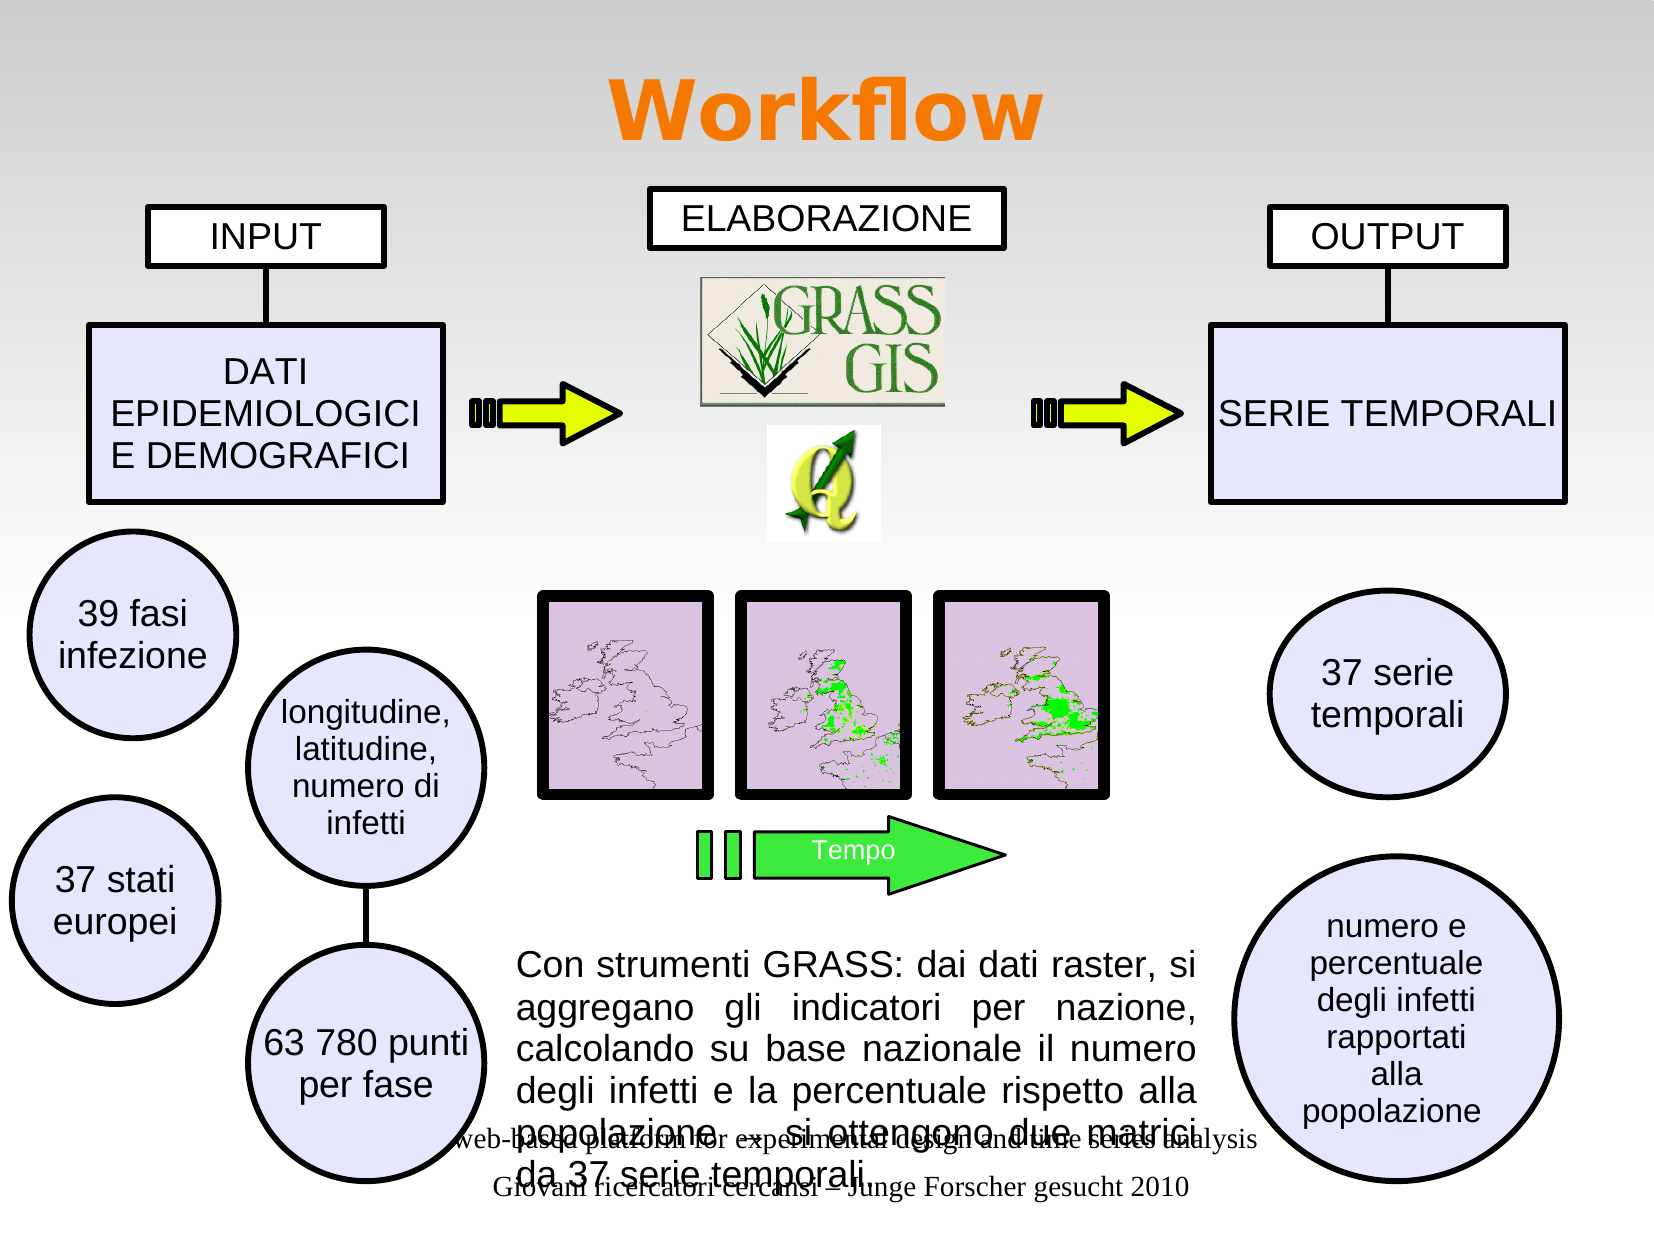

# Workflow
ELABORAZIONE
INPUT
OUTPUT
DATI
EPIDEMIOLOGICI
E DEMOGRAFICI
SERIE TEMPORALI
39 fasi
infezione
37 serie
temporali
longitudine,
latitudine,
numero di
infetti
37 stati
europei
Tempo
numero e
percentuale
degli infetti
rapportati
alla
popolazione
Con strumenti GRASS: dai dati raster, si aggregano gli indicatori per nazione, calcolando su base nazionale il numero degli infetti e la percentuale rispetto alla popolazione → si ottengono due matrici da 37 serie temporali.
63 780 punti
per fase